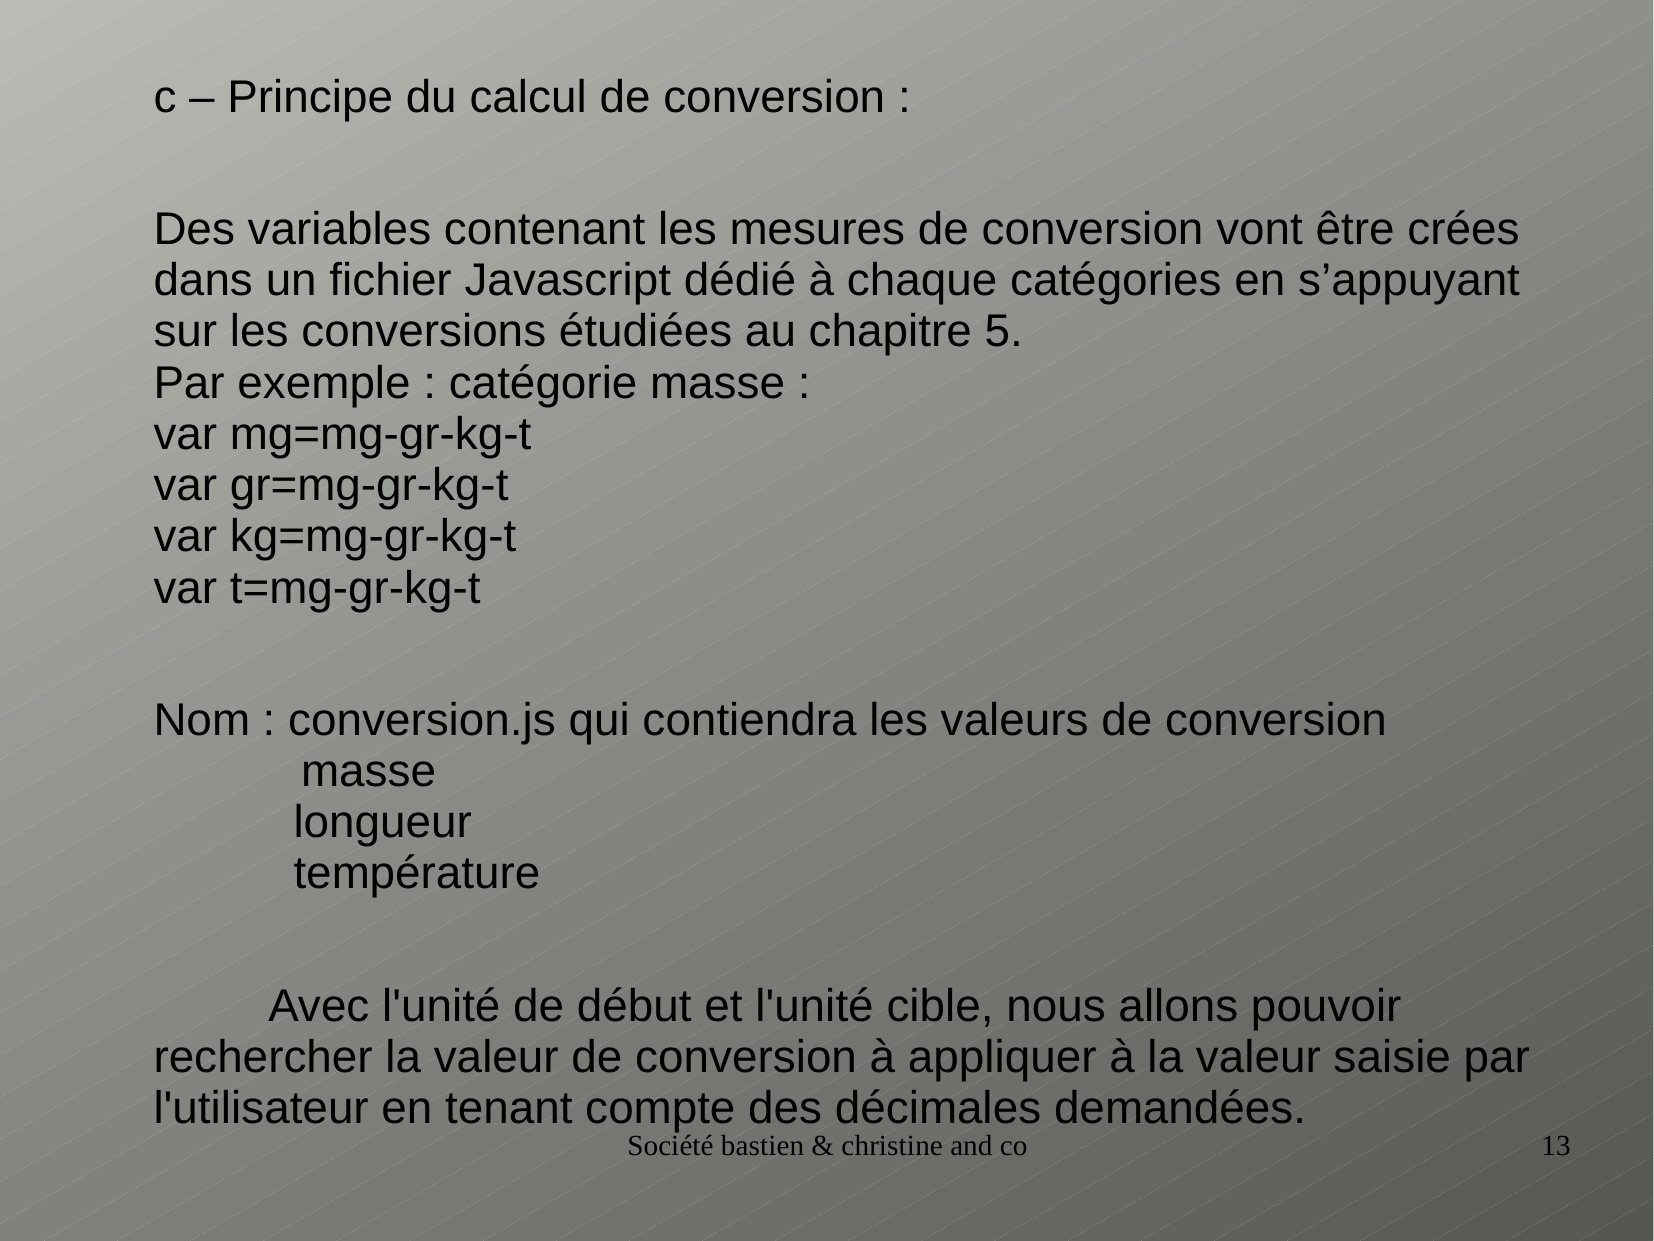

# c – Principe du calcul de conversion :
Des variables contenant les mesures de conversion vont être crées dans un fichier Javascript dédié à chaque catégories en s’appuyant sur les conversions étudiées au chapitre 5.
Par exemple : catégorie masse :
var mg=mg-gr-kg-t
var gr=mg-gr-kg-t
var kg=mg-gr-kg-t
var t=mg-gr-kg-t
Nom : conversion.js qui contiendra les valeurs de conversion
 	masse
 longueur
 température
 Avec l'unité de début et l'unité cible, nous allons pouvoir rechercher la valeur de conversion à appliquer à la valeur saisie par l'utilisateur en tenant compte des décimales demandées.
Société bastien & christine and co
13